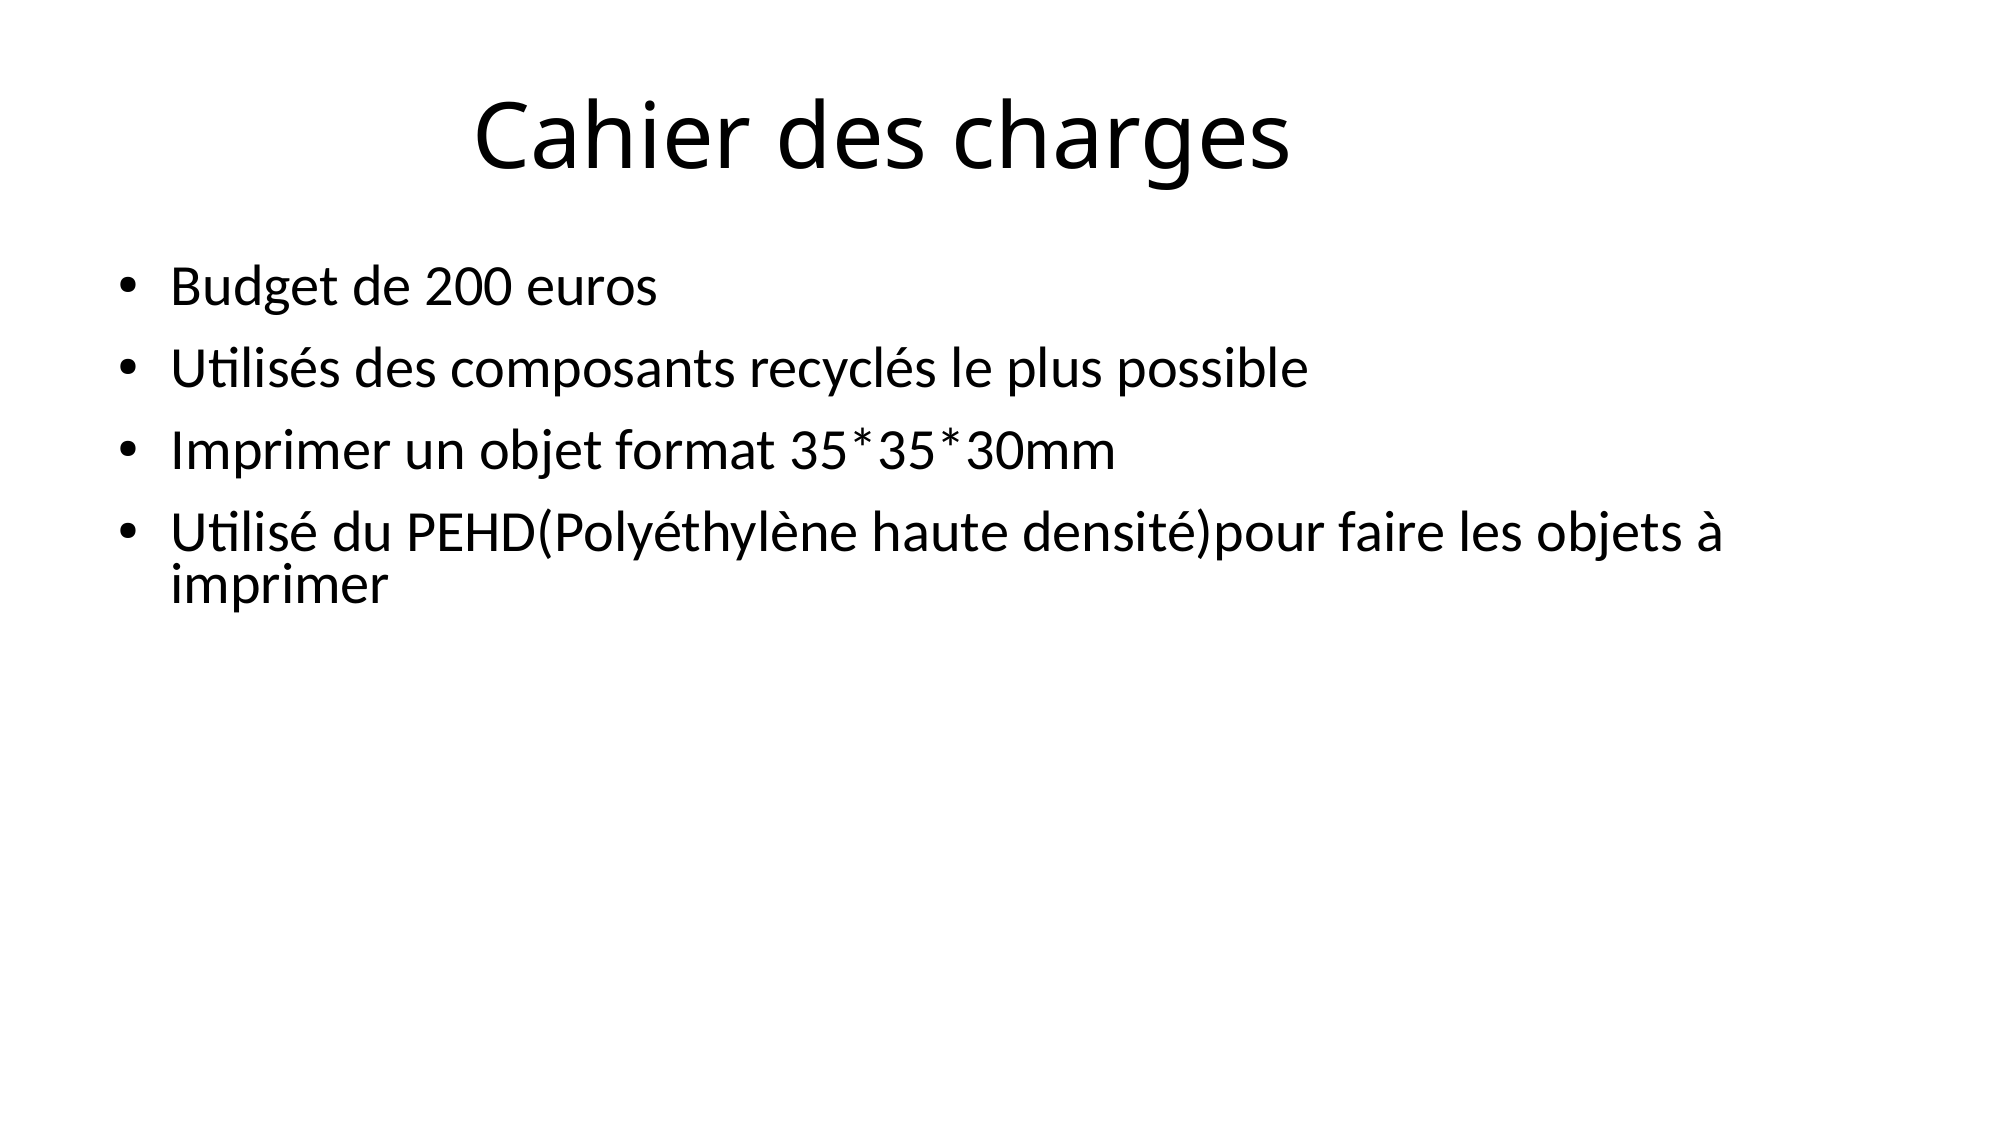

# Cahier des charges
Budget de 200 euros
Utilisés des composants recyclés le plus possible
Imprimer un objet format 35*35*30mm
Utilisé du PEHD(Polyéthylène haute densité)pour faire les objets à imprimer